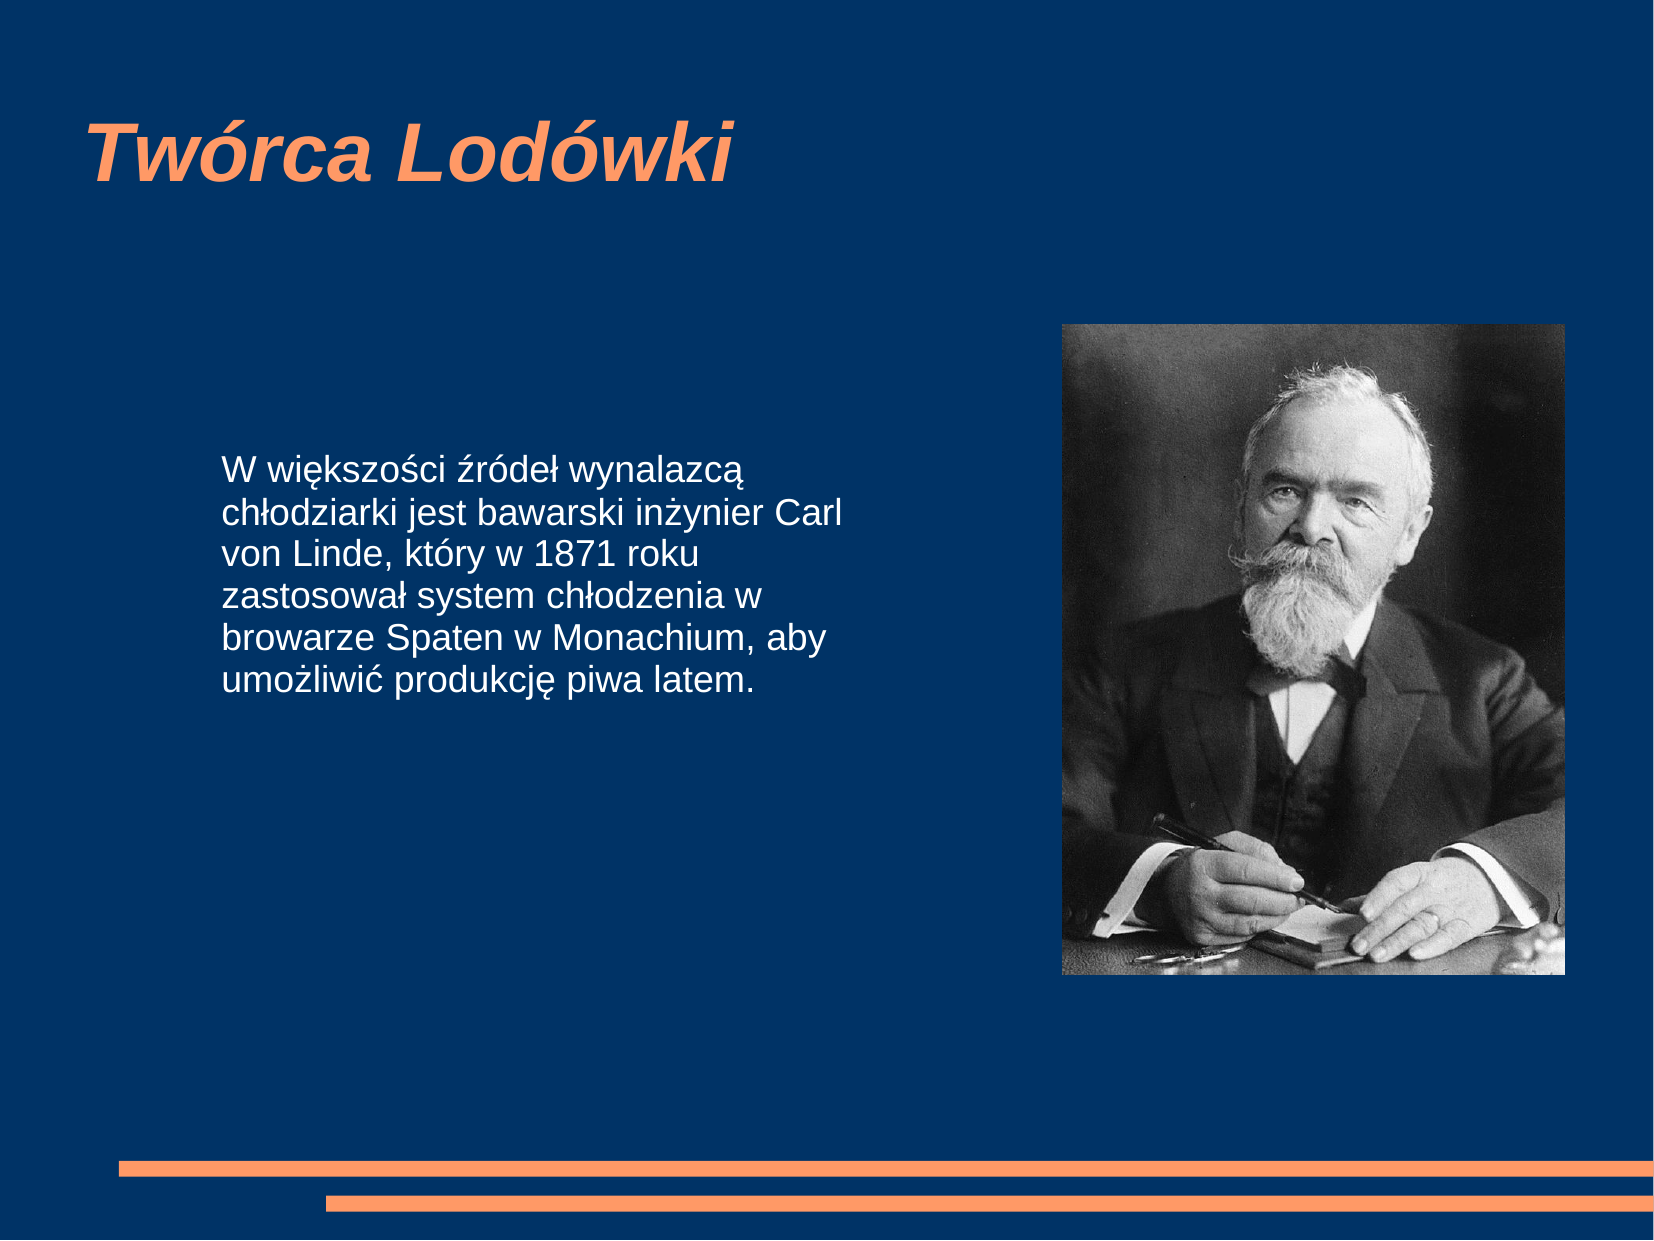

# Twórca Lodówki
W większości źródeł wynalazcą chłodziarki jest bawarski inżynier Carl von Linde, który w 1871 roku zastosował system chłodzenia w browarze Spaten w Monachium, aby umożliwić produkcję piwa latem.